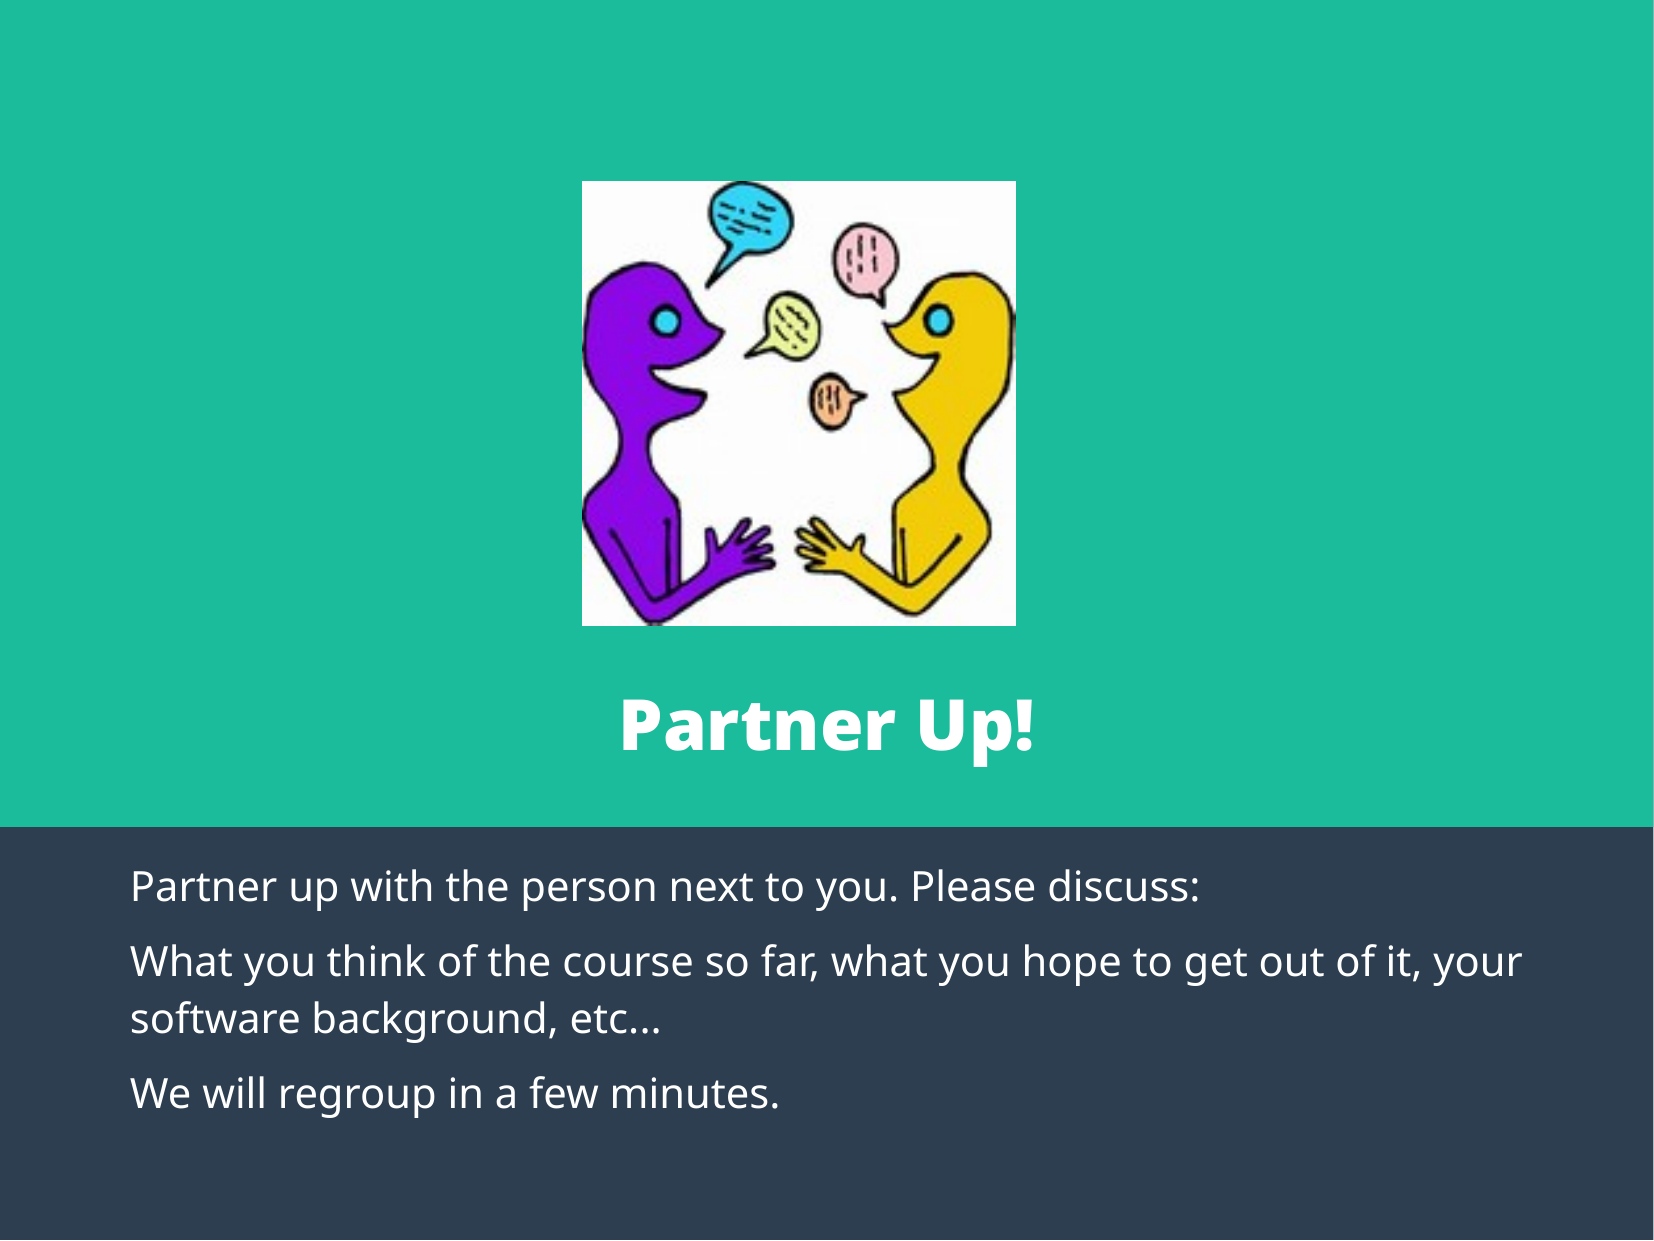

# Partner Up!
Partner up with the person next to you. Please discuss:
What you think of the course so far, what you hope to get out of it, your software background, etc...
We will regroup in a few minutes.